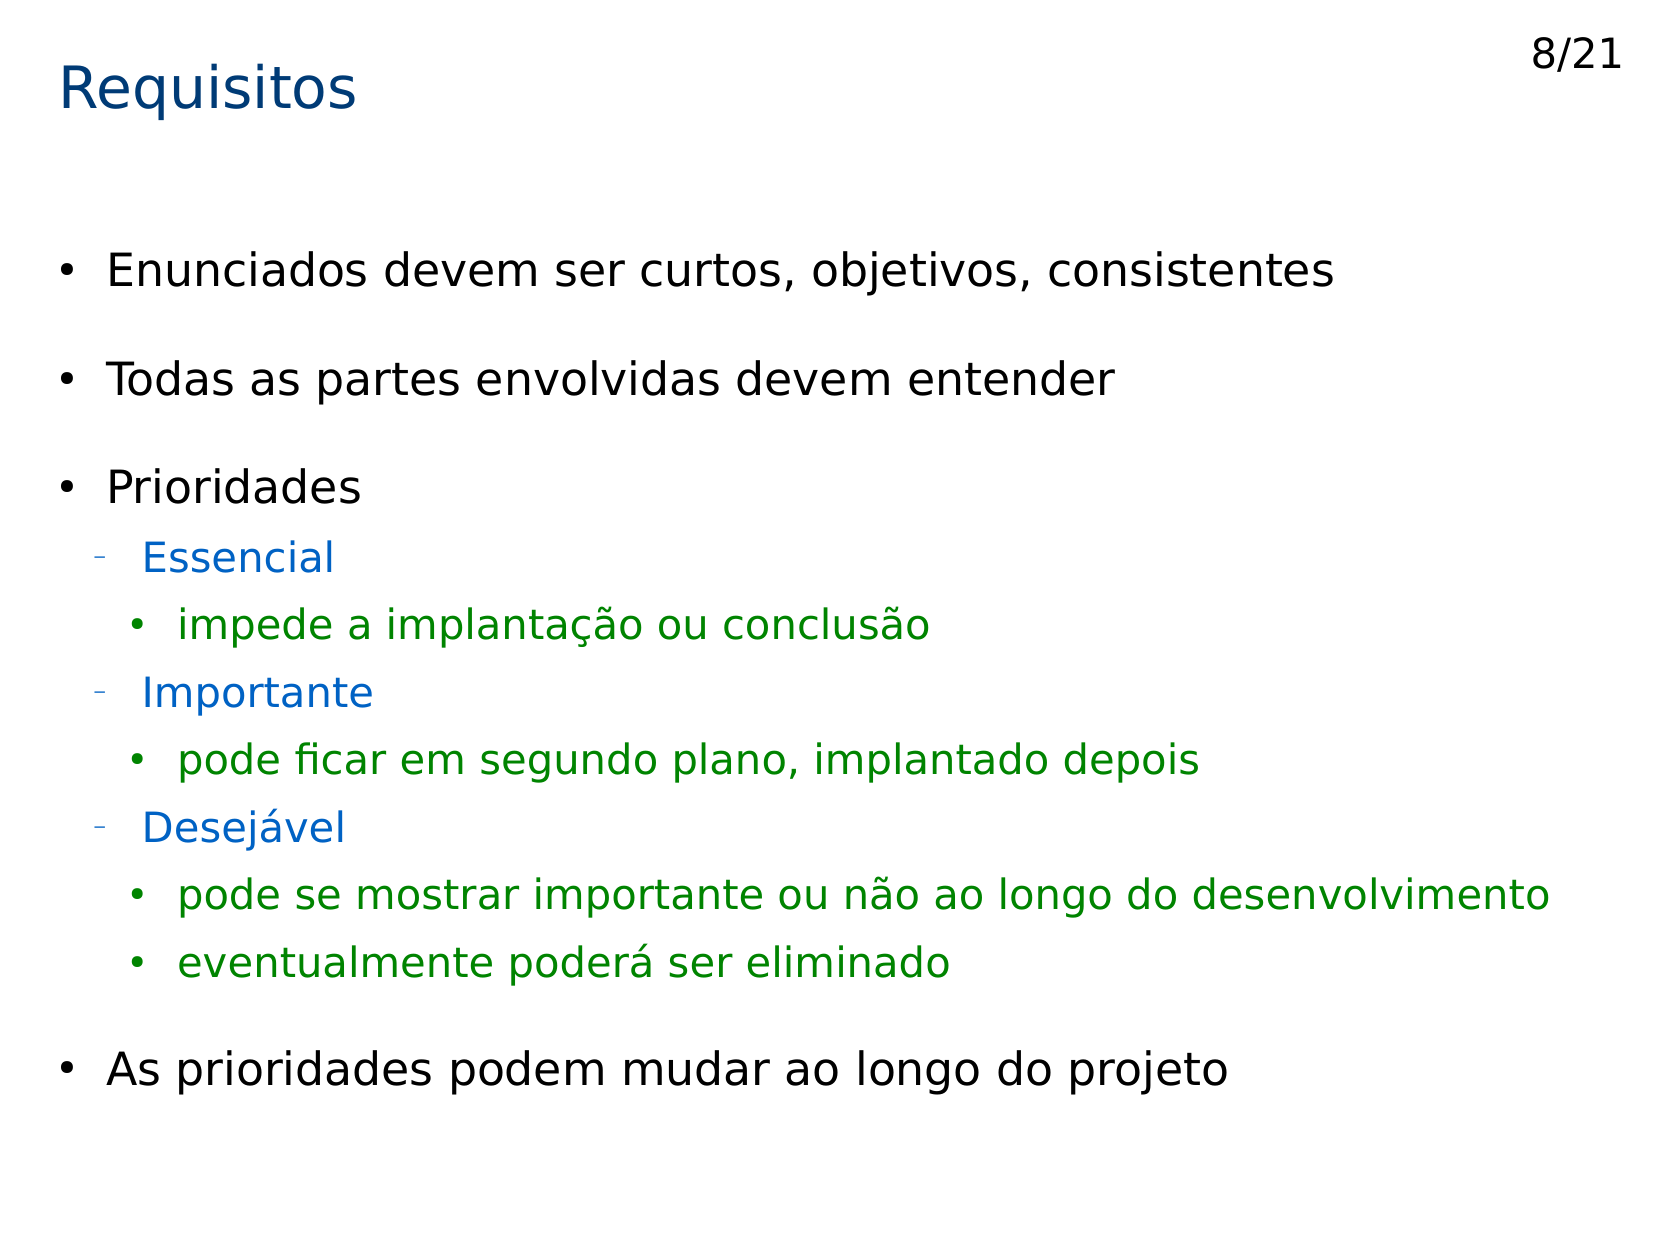

# Requisitos
8
Enunciados devem ser curtos, objetivos, consistentes
Todas as partes envolvidas devem entender
Prioridades
Essencial
impede a implantação ou conclusão
Importante
pode ficar em segundo plano, implantado depois
Desejável
pode se mostrar importante ou não ao longo do desenvolvimento
eventualmente poderá ser eliminado
As prioridades podem mudar ao longo do projeto